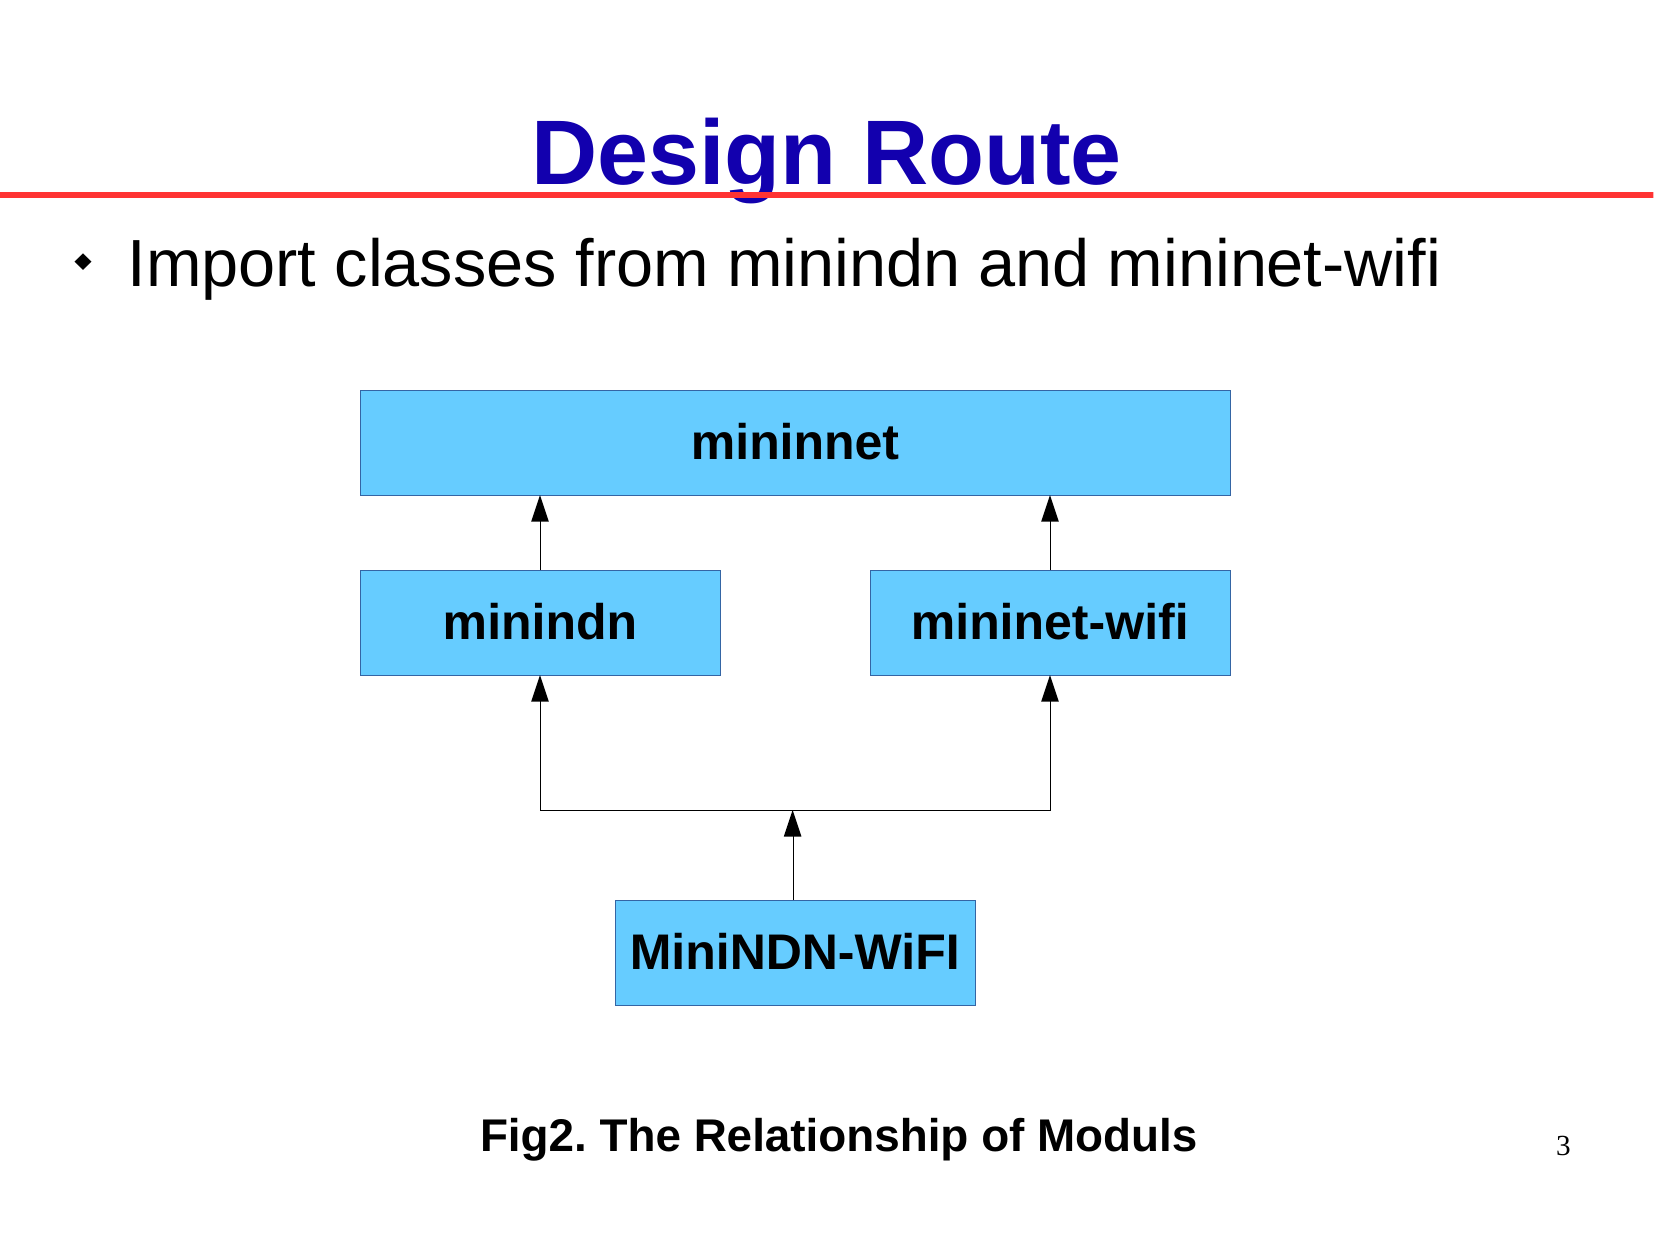

Design Route
# Import classes from minindn and mininet-wifi
mininnet
minindn
mininet-wifi
MiniNDN-WiFI
Fig2. The Relationship of Moduls
3